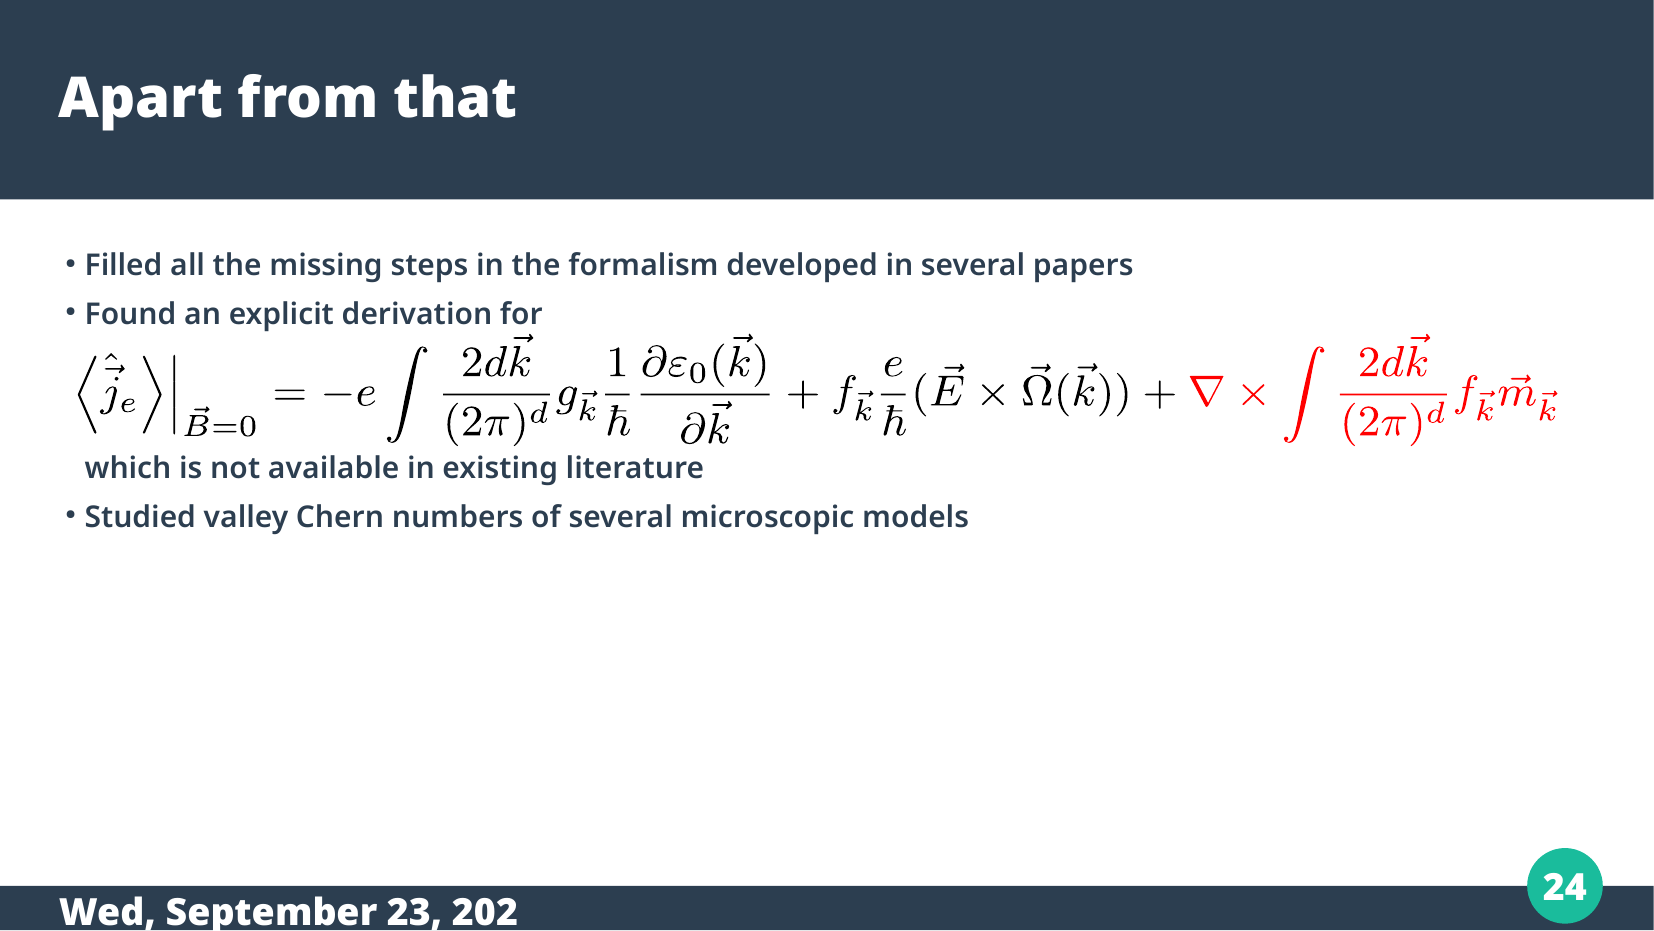

# Apart from that
Filled all the missing steps in the formalism developed in several papers
Found an explicit derivation for
which is not available in existing literature
Studied valley Chern numbers of several microscopic models